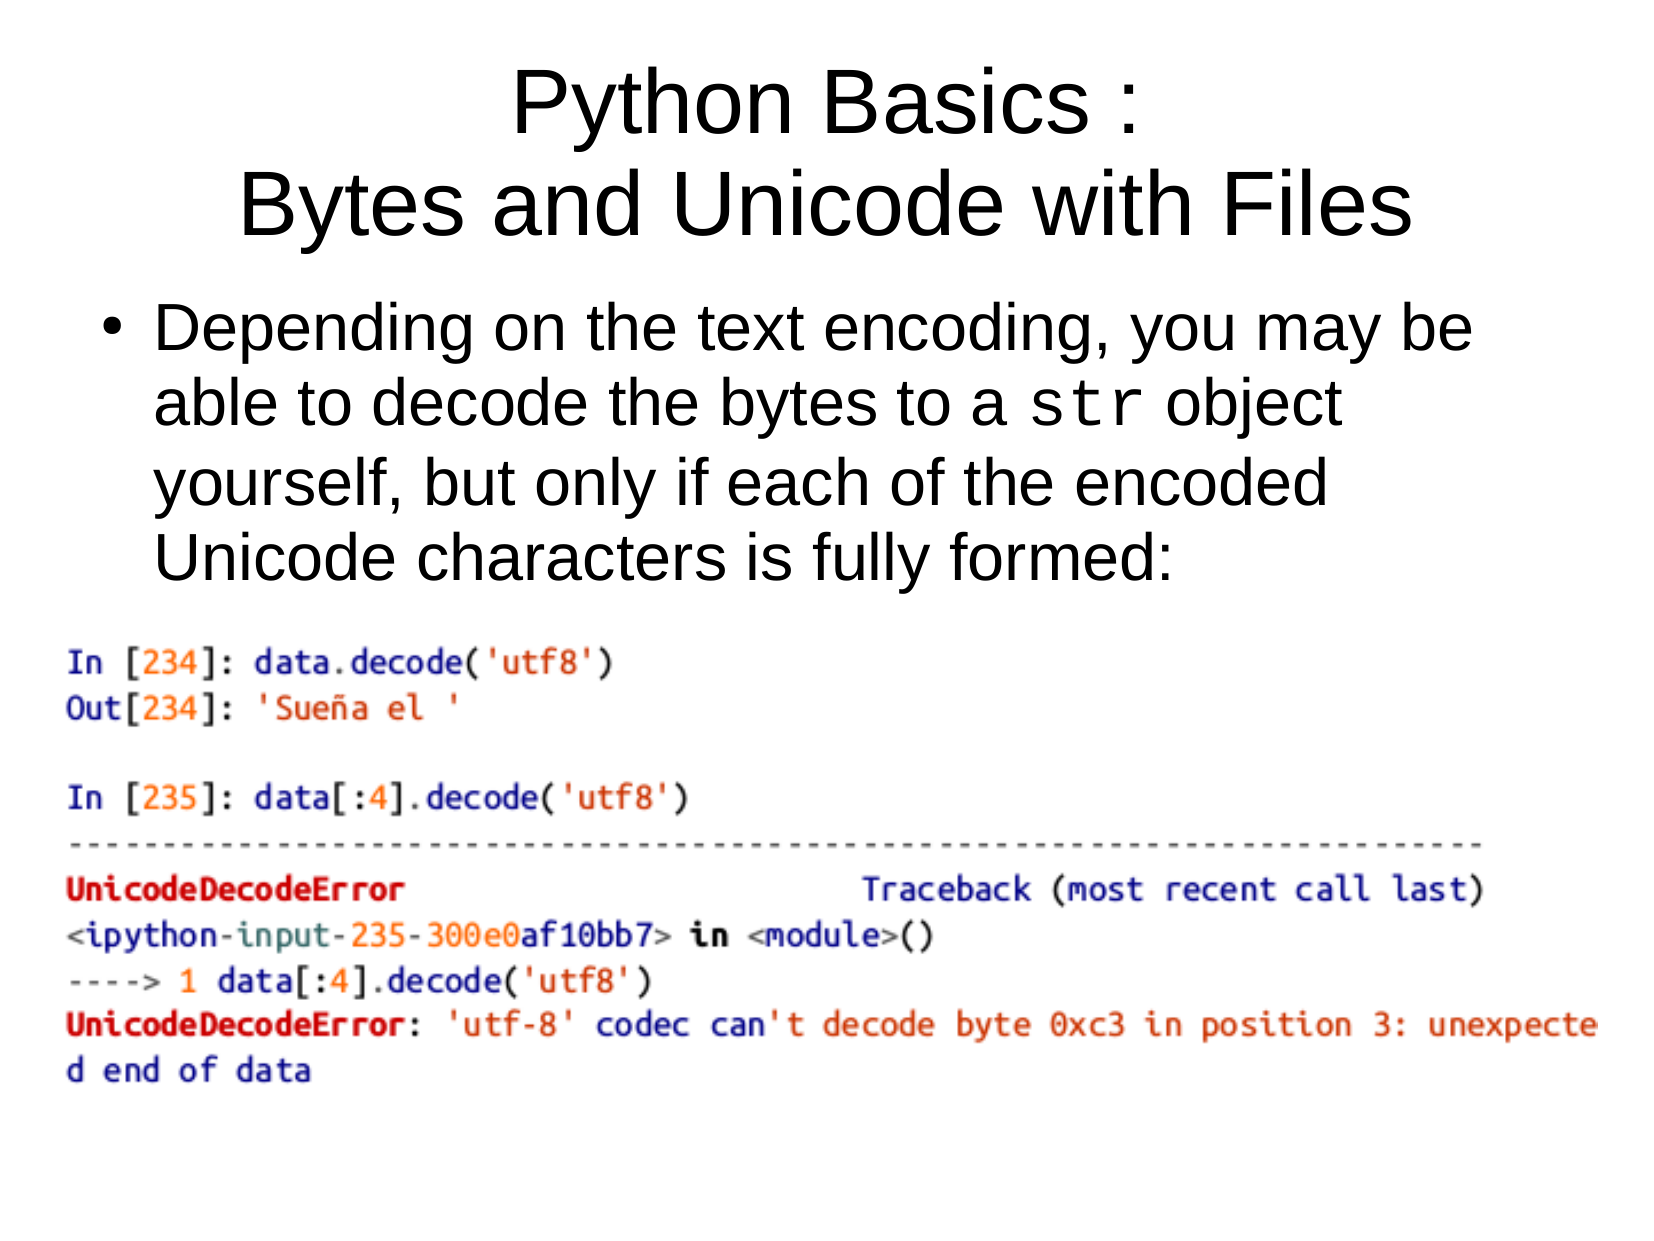

# Python Basics : Bytes and Unicode with Files
Depending on the text encoding, you may be able to decode the bytes to a str object yourself, but only if each of the encoded Unicode characters is fully formed: